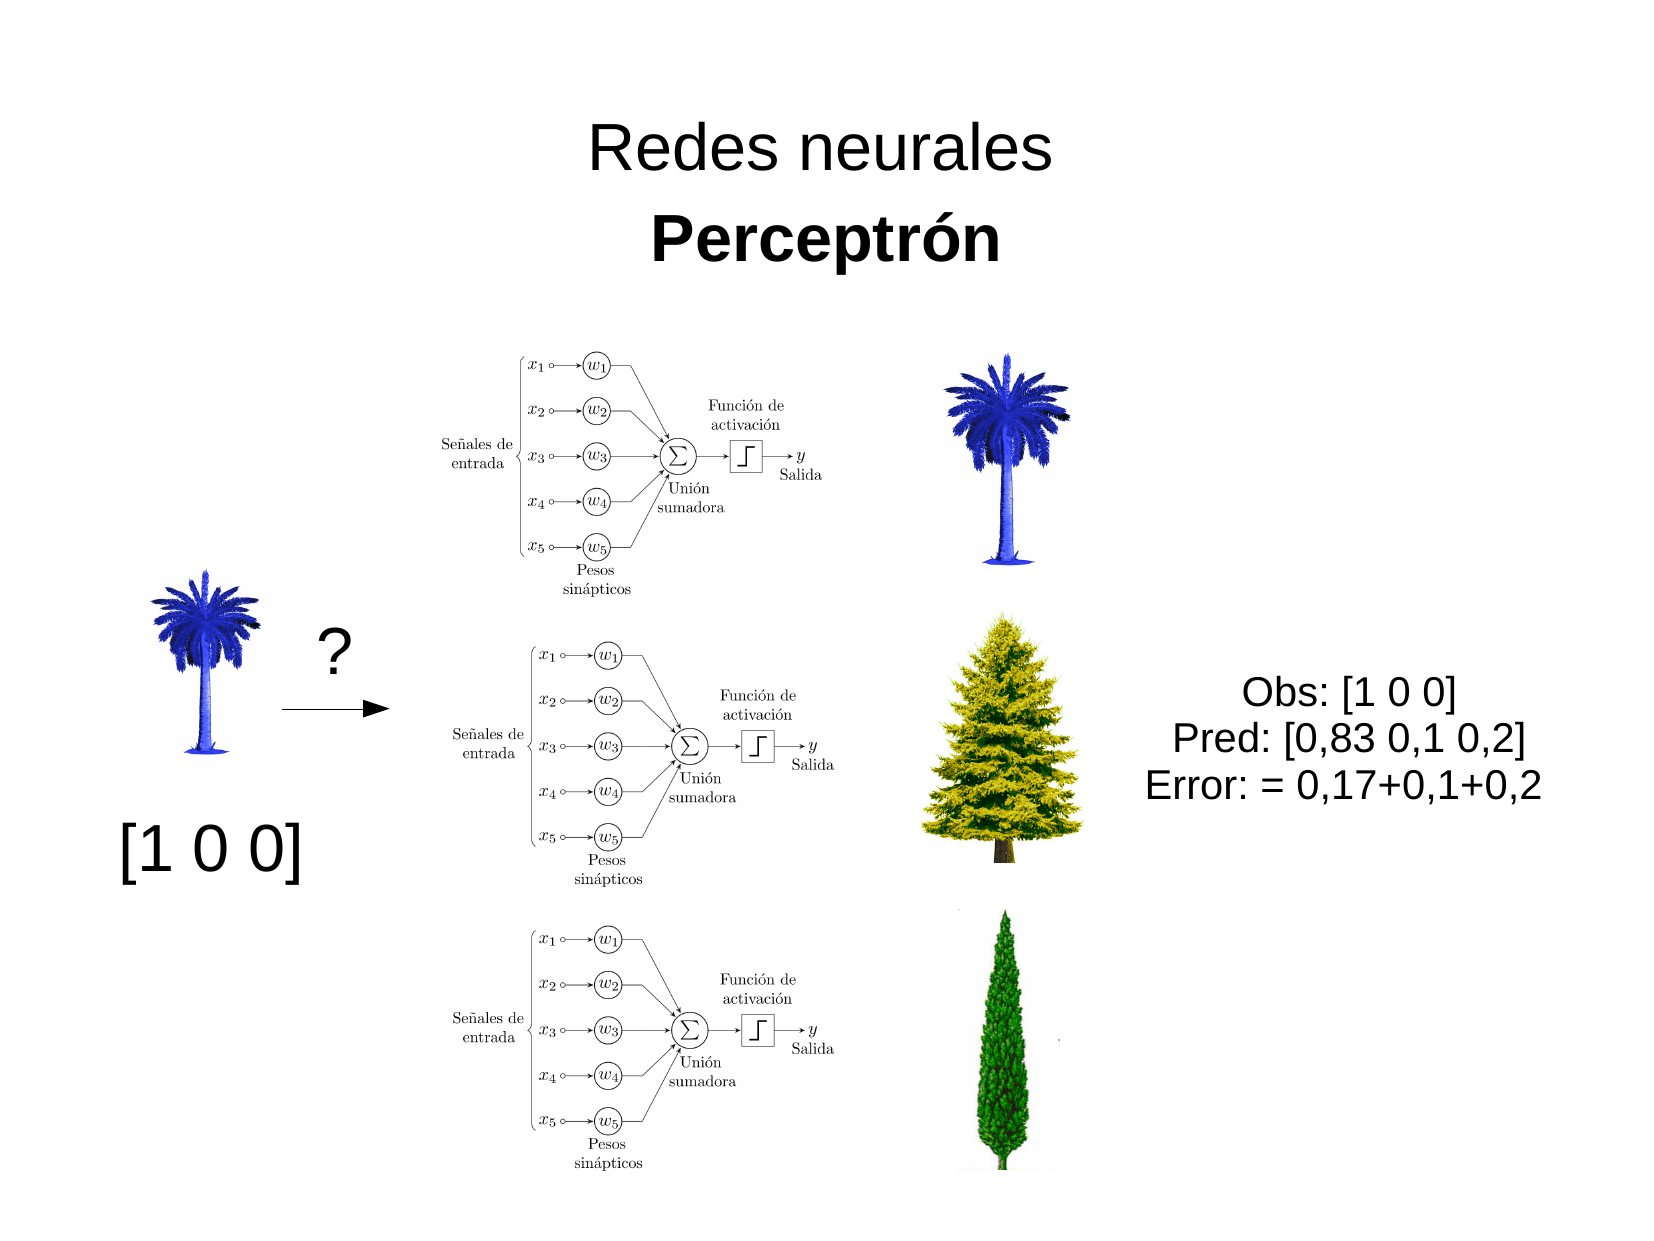

Redes neurales
#
Perceptrón
?
Obs: [1 0 0]
Pred: [0,83 0,1 0,2]
Error: = 0,17+0,1+0,2
[1 0 0]